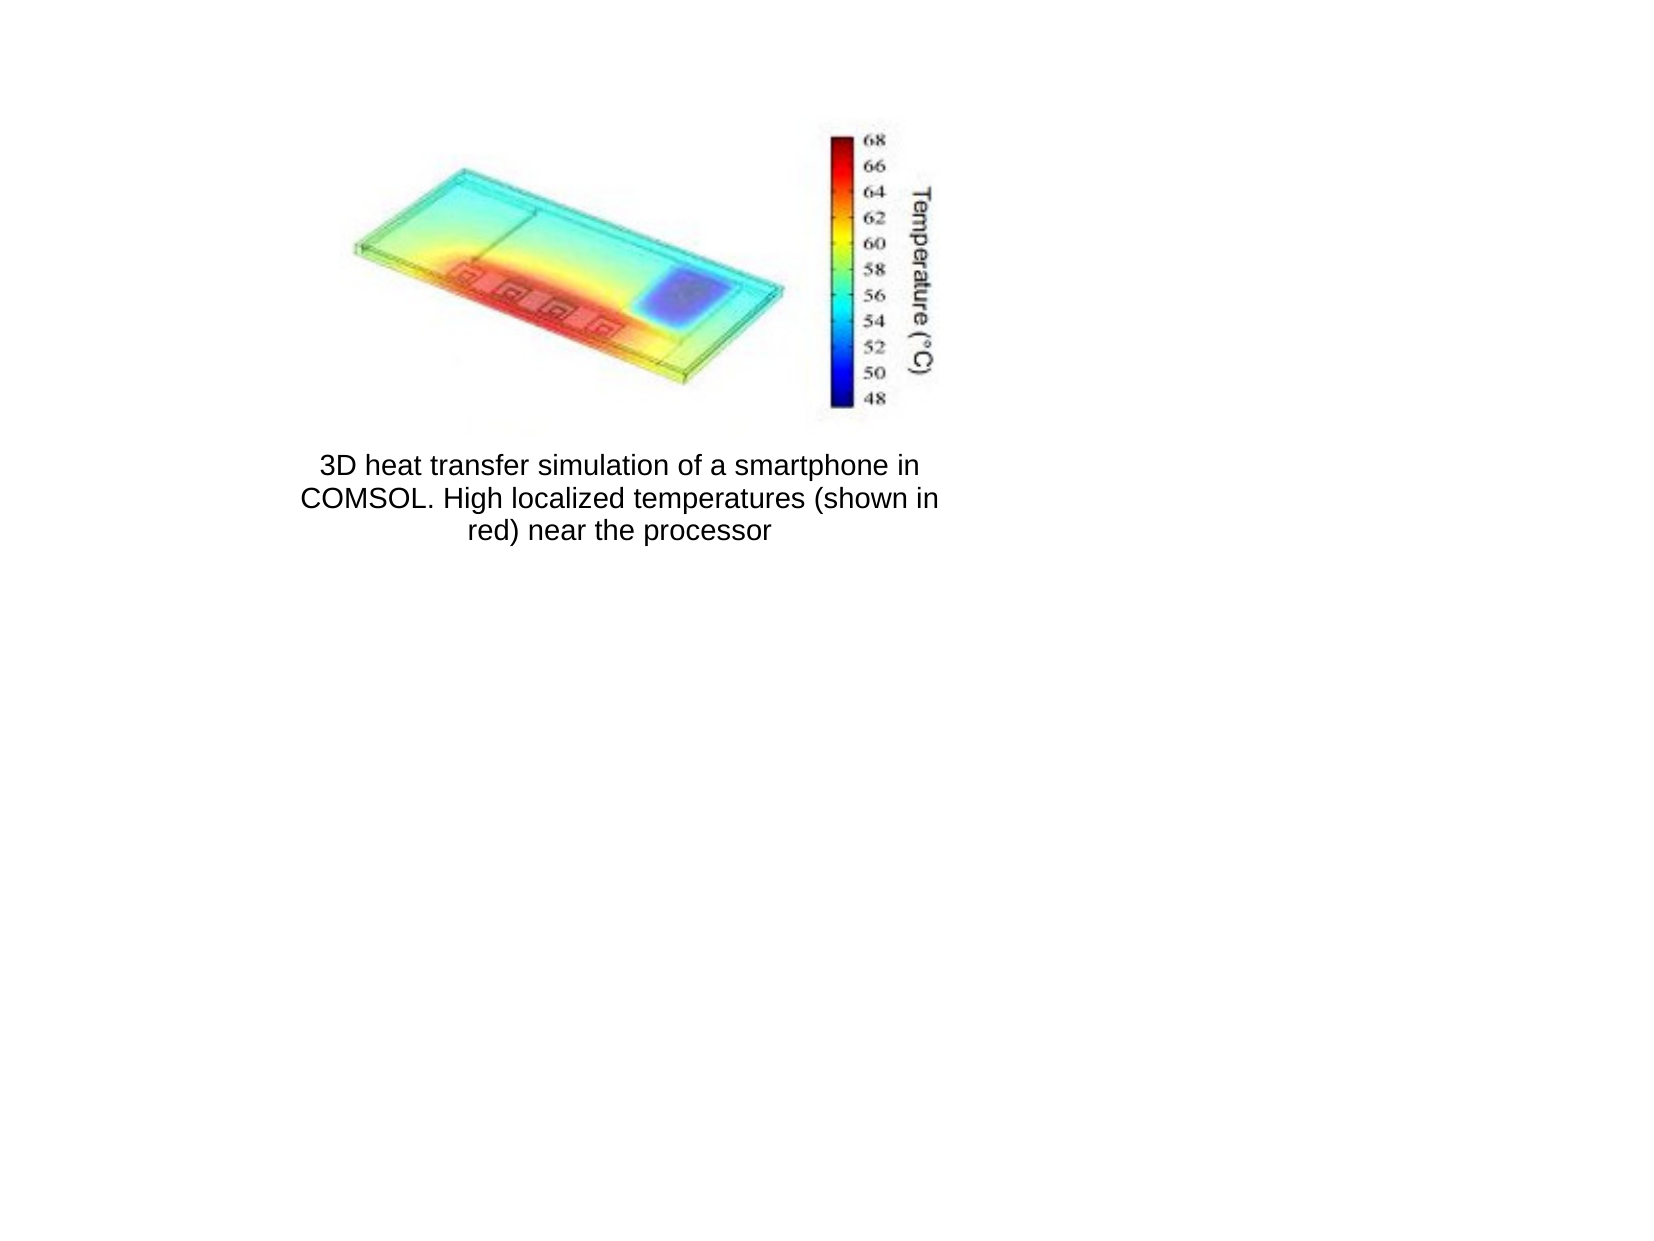

3D heat transfer simulation of a smartphone in COMSOL. High localized temperatures (shown in red) near the processor